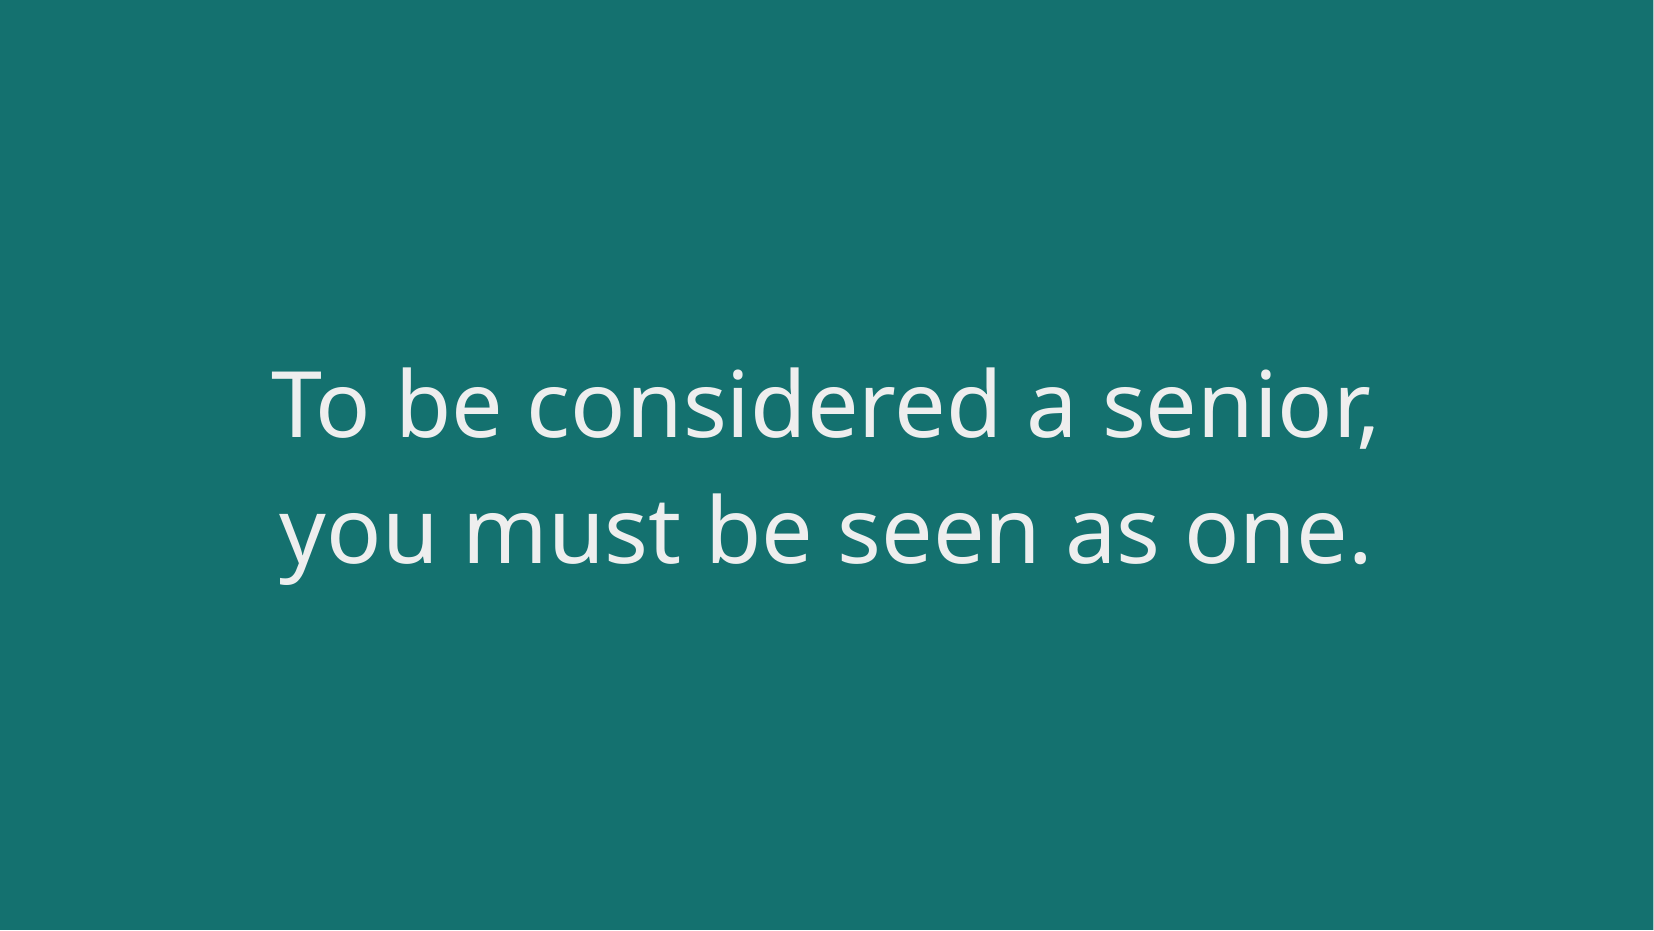

To be considered a senior, you must be seen as one.